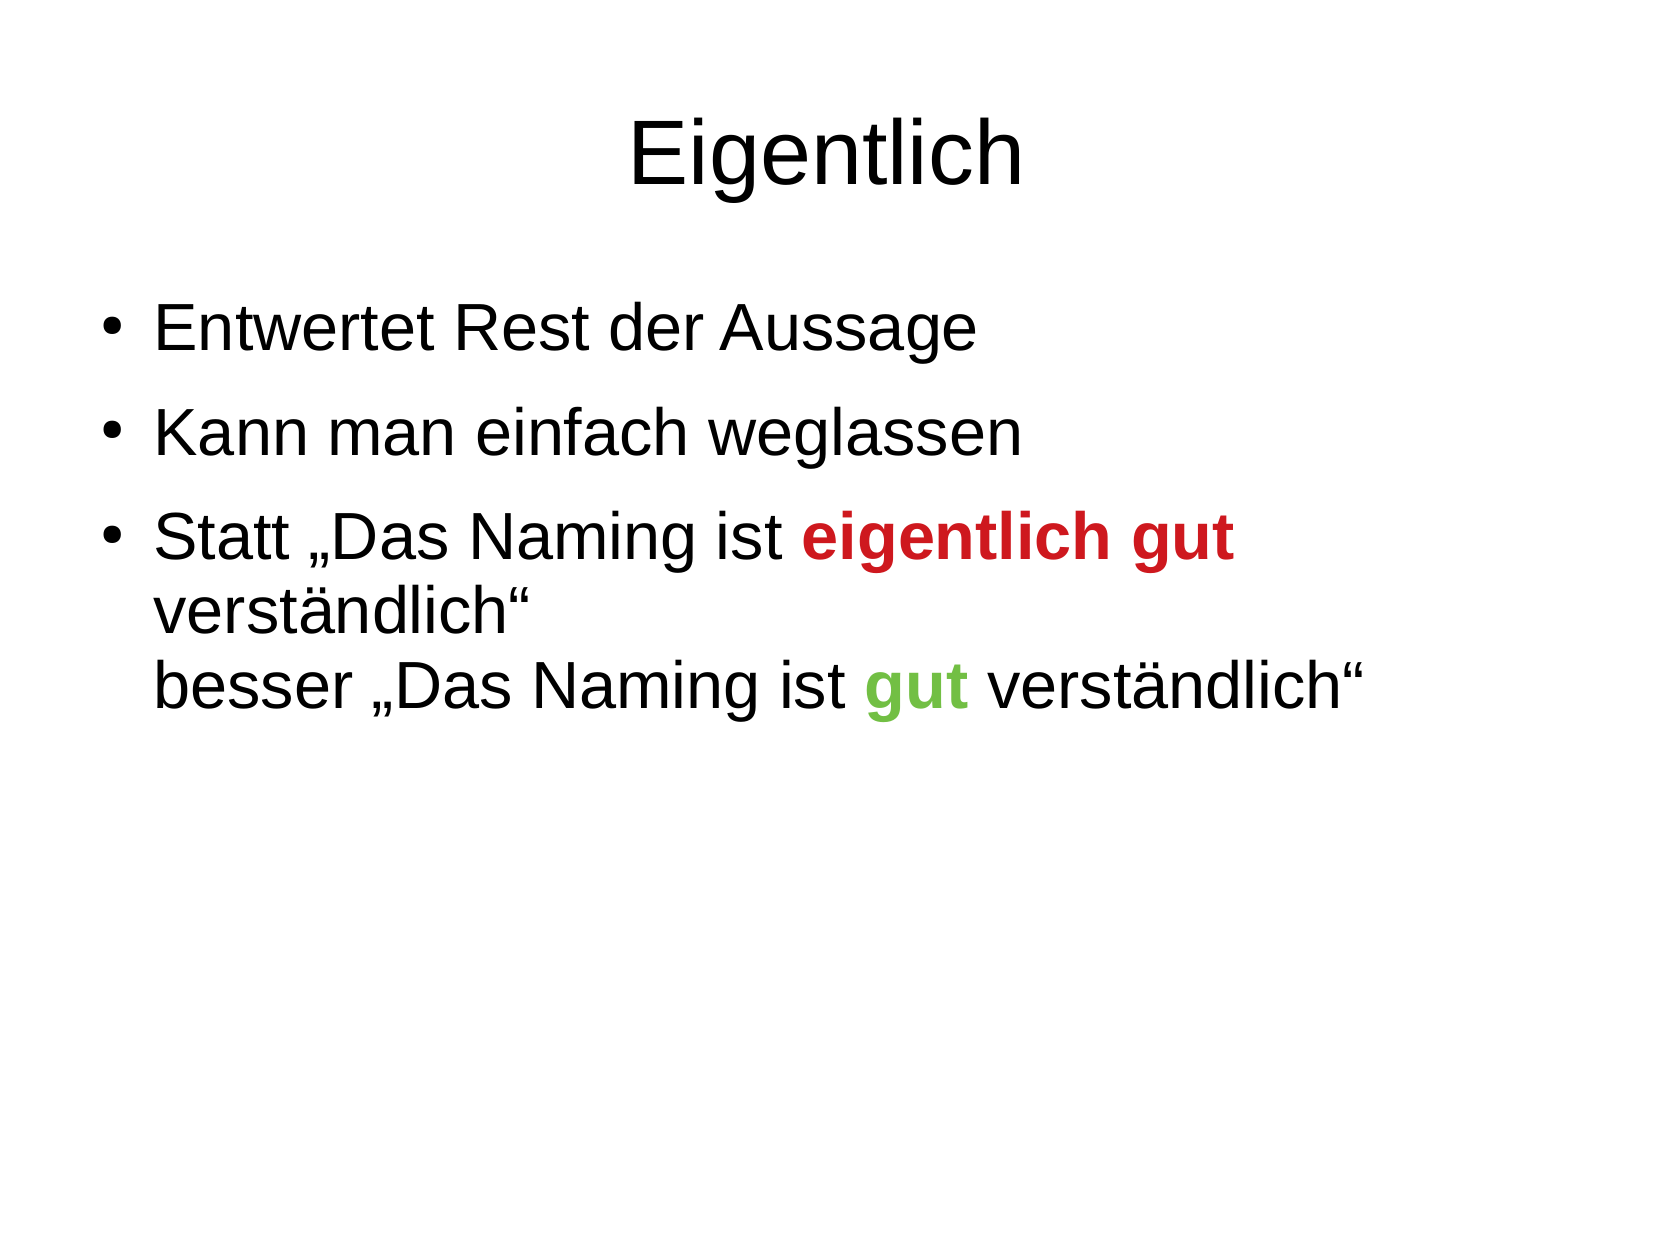

# Eigentlich
Entwertet Rest der Aussage
Kann man einfach weglassen
Statt „Das Naming ist eigentlich gut verständlich“
besser „Das Naming ist gut verständlich“